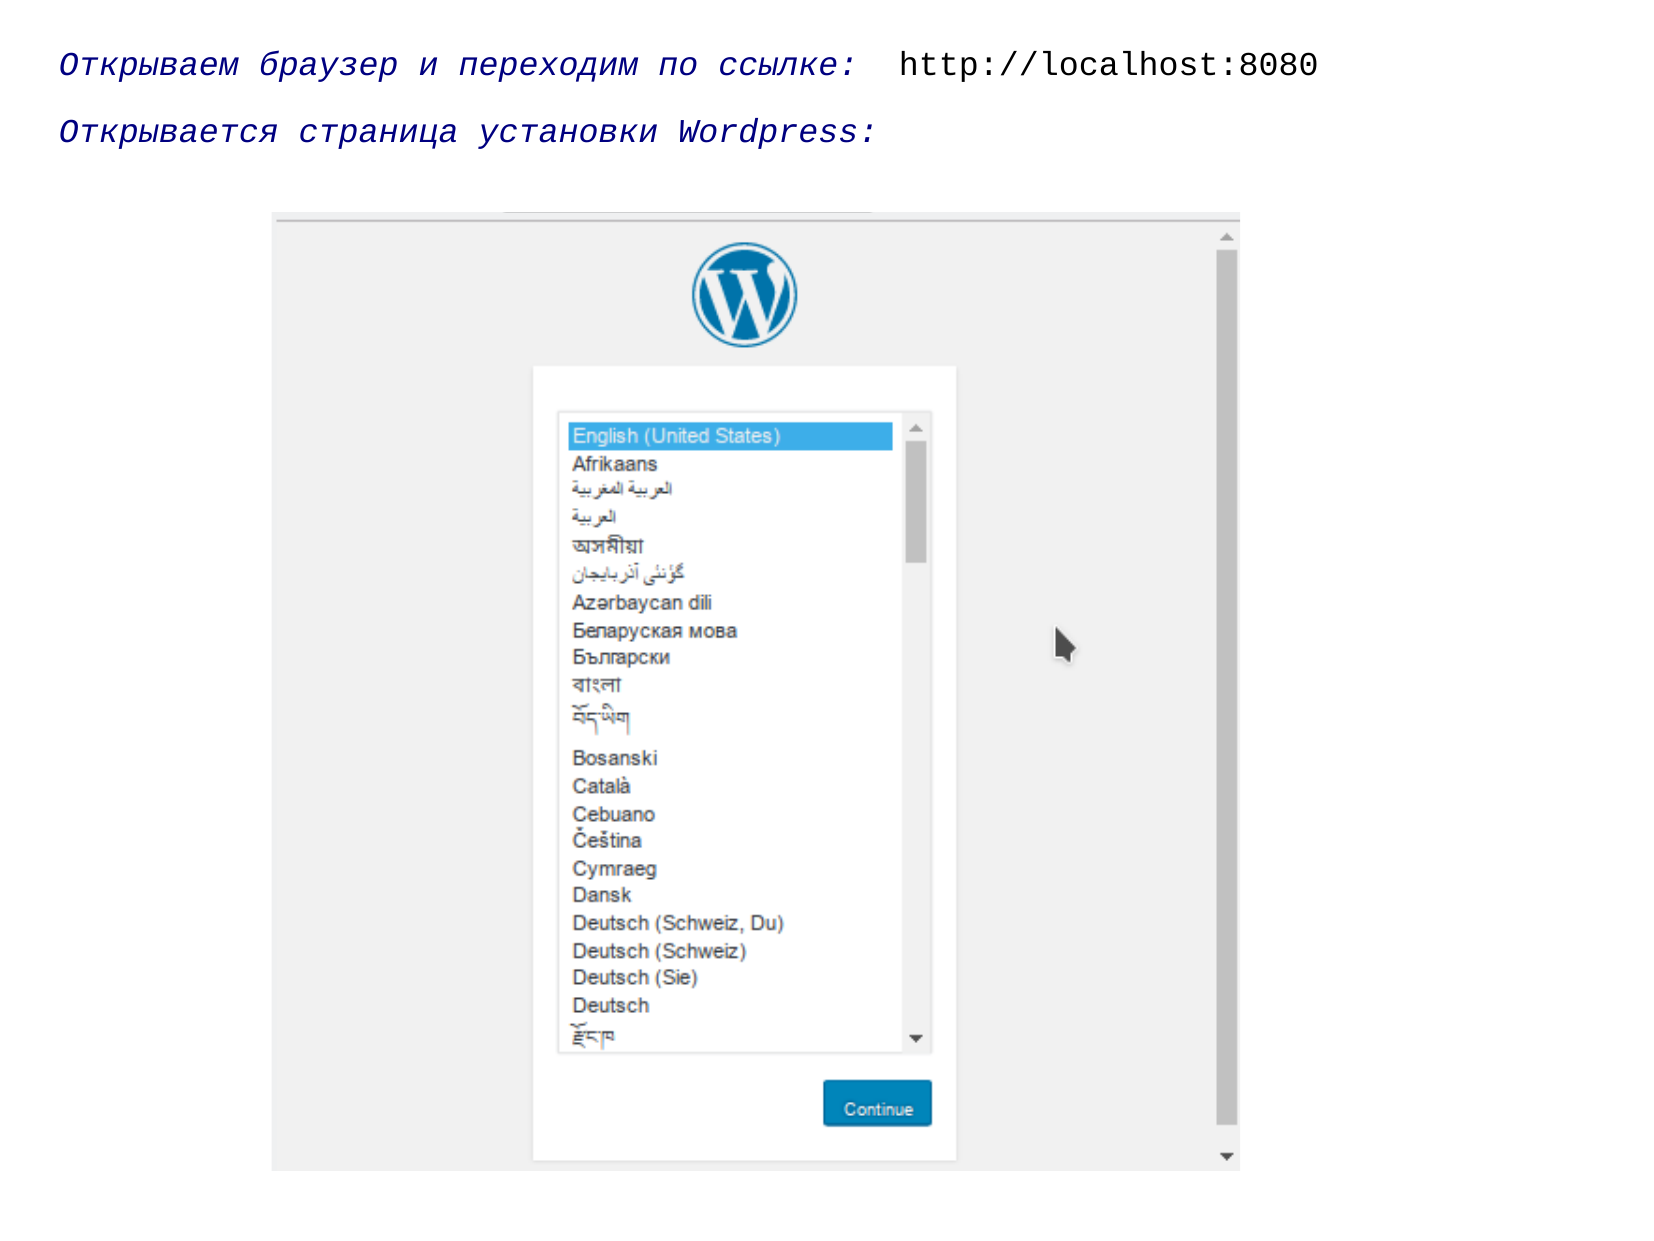

# Открываем браузер и переходим по ссылке: http://localhost:8080
Открывается страница установки Wordpress: